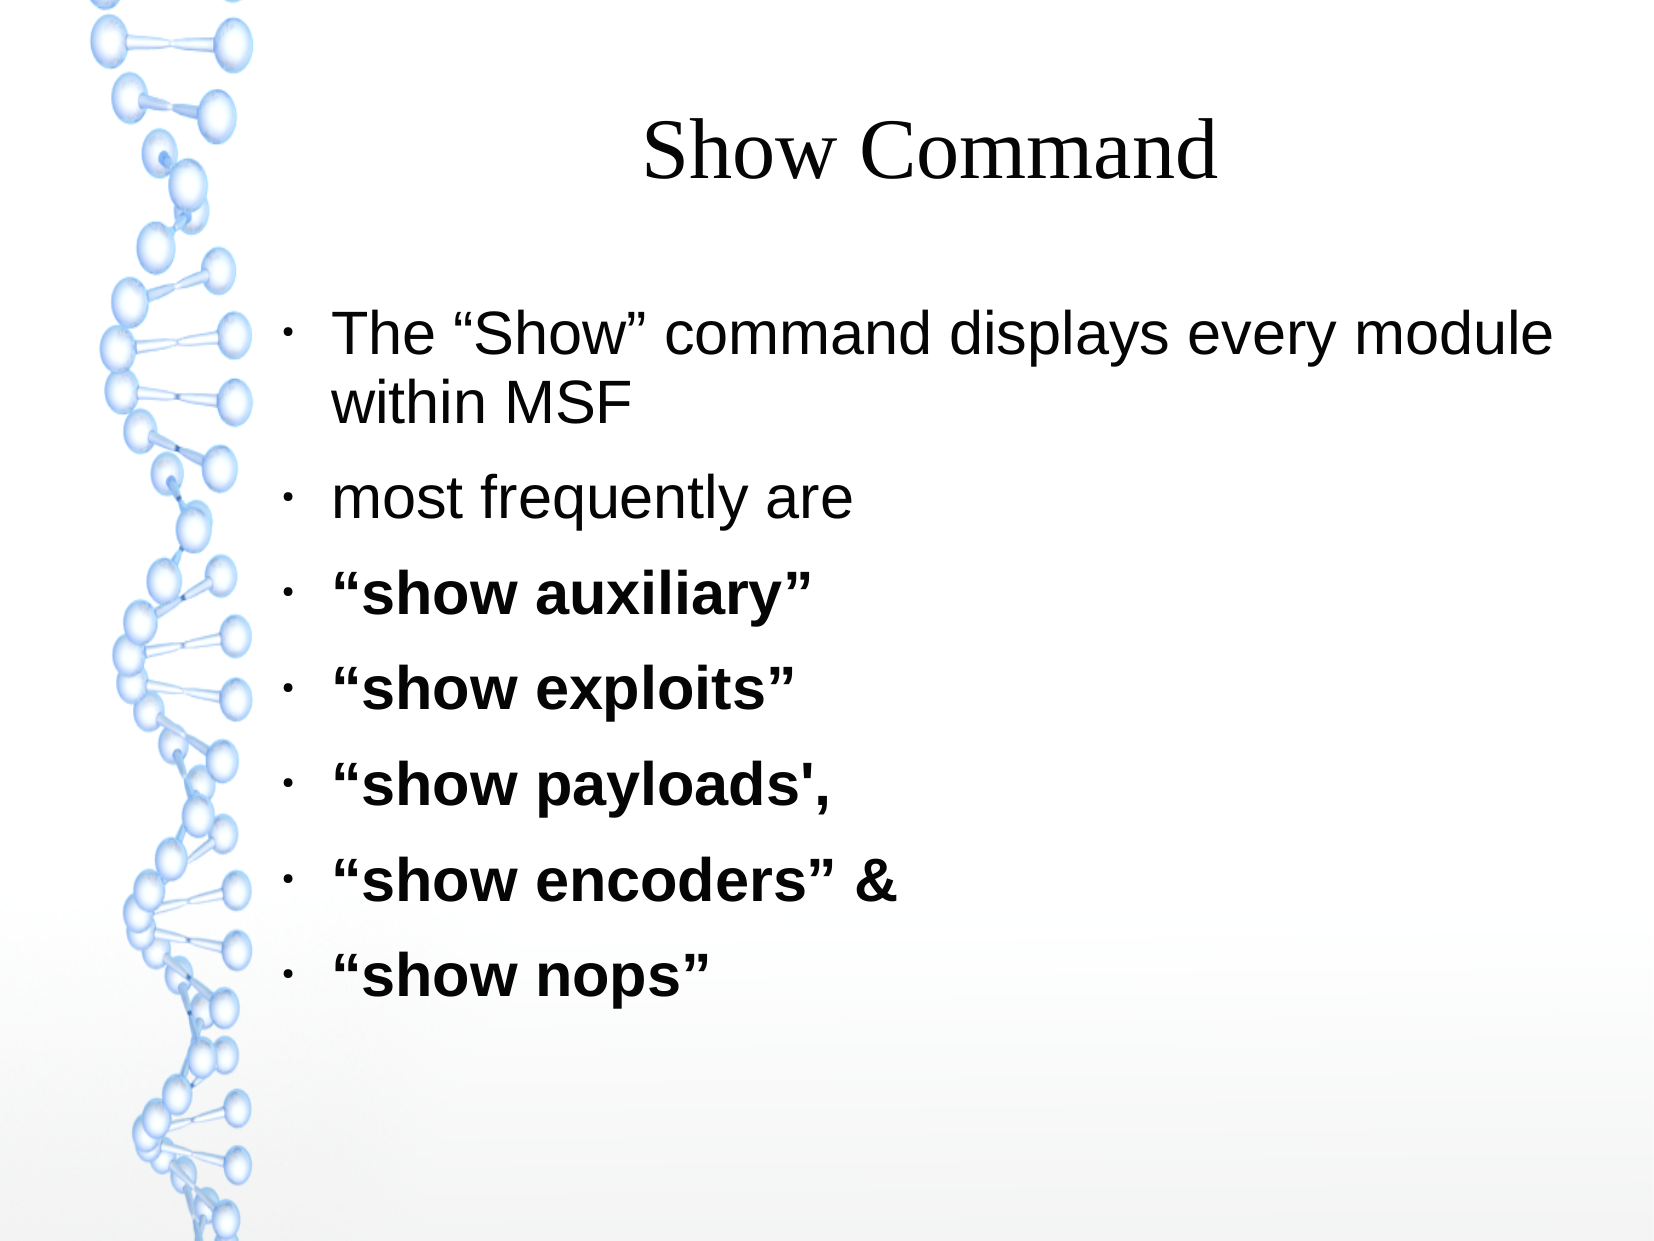

# Show Command
The “Show” command displays every module within MSF
most frequently are
“show auxiliary”
“show exploits”
“show payloads',
“show encoders” &
“show nops”